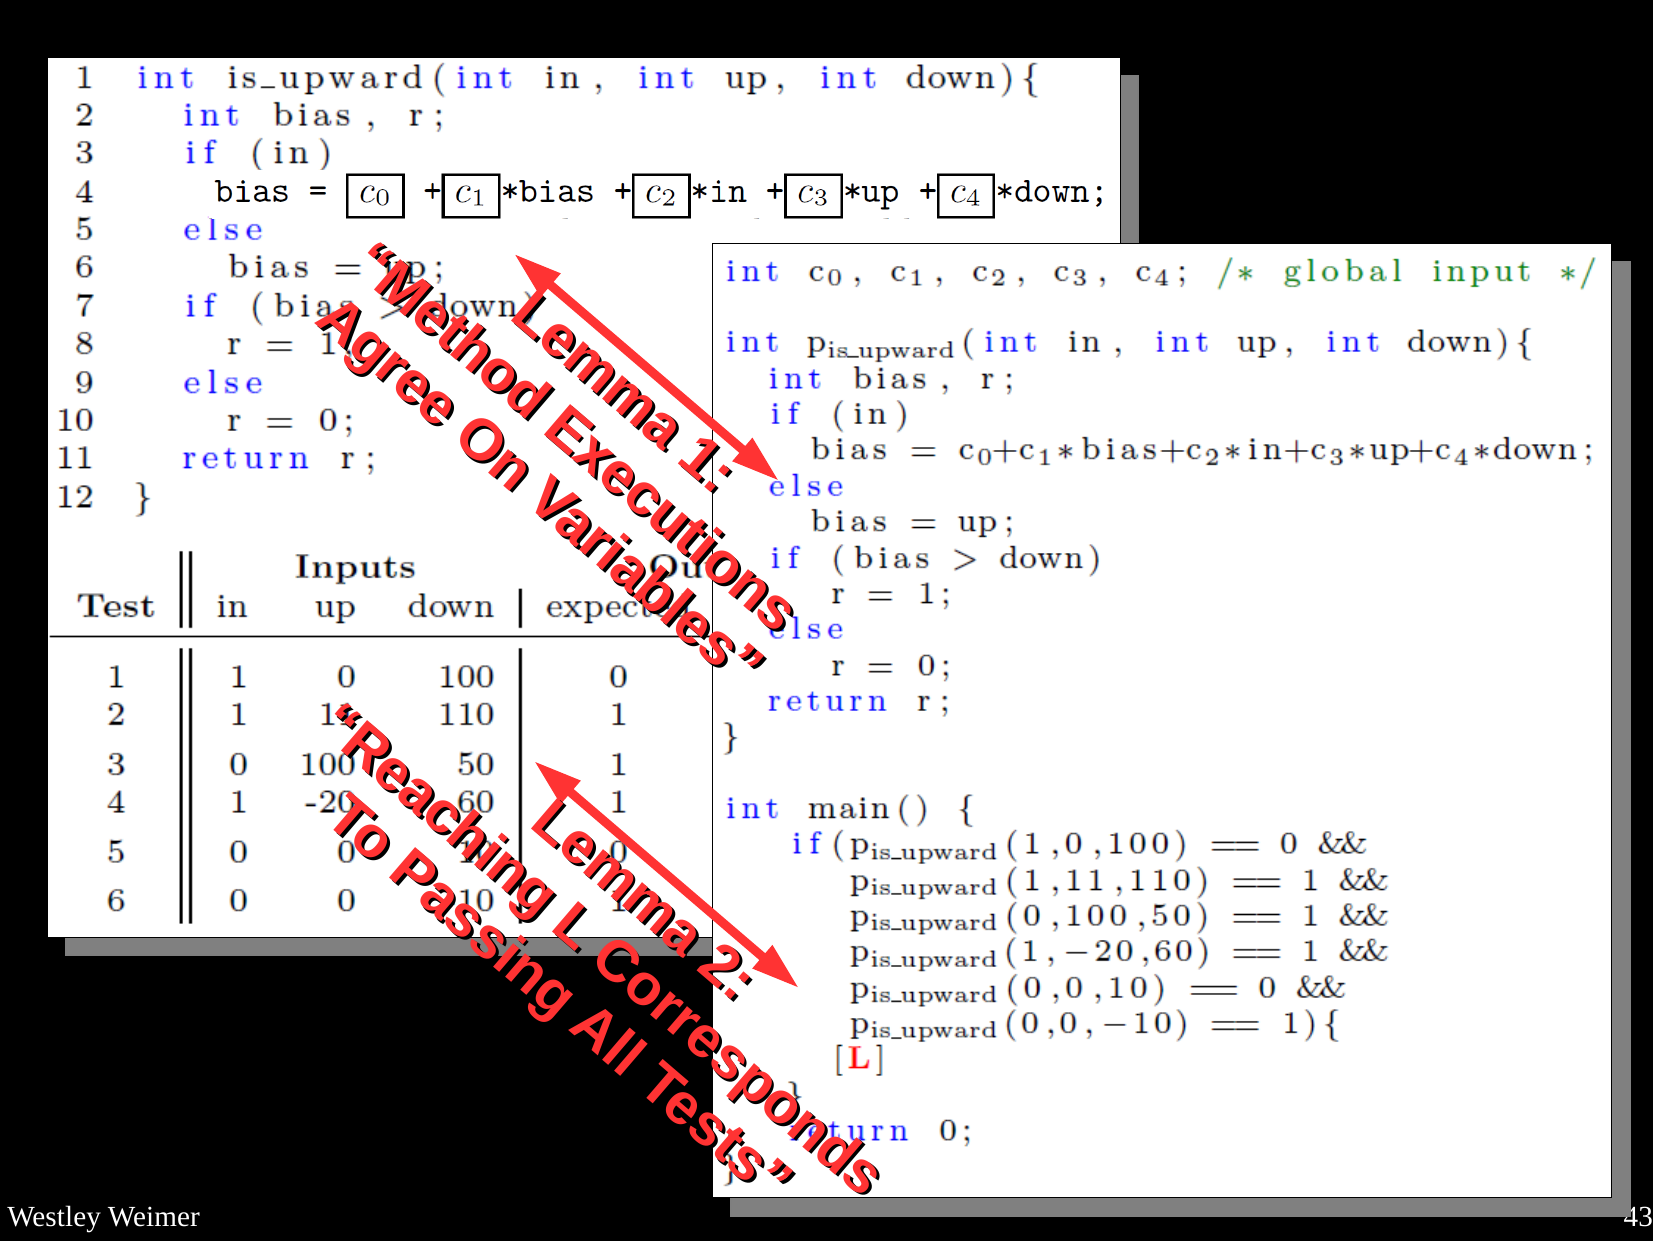

Lemma 1:
“Method Executions
Agree On Variables”
Lemma 2:
“Reaching L Corresponds
To Passing All Tests”
43